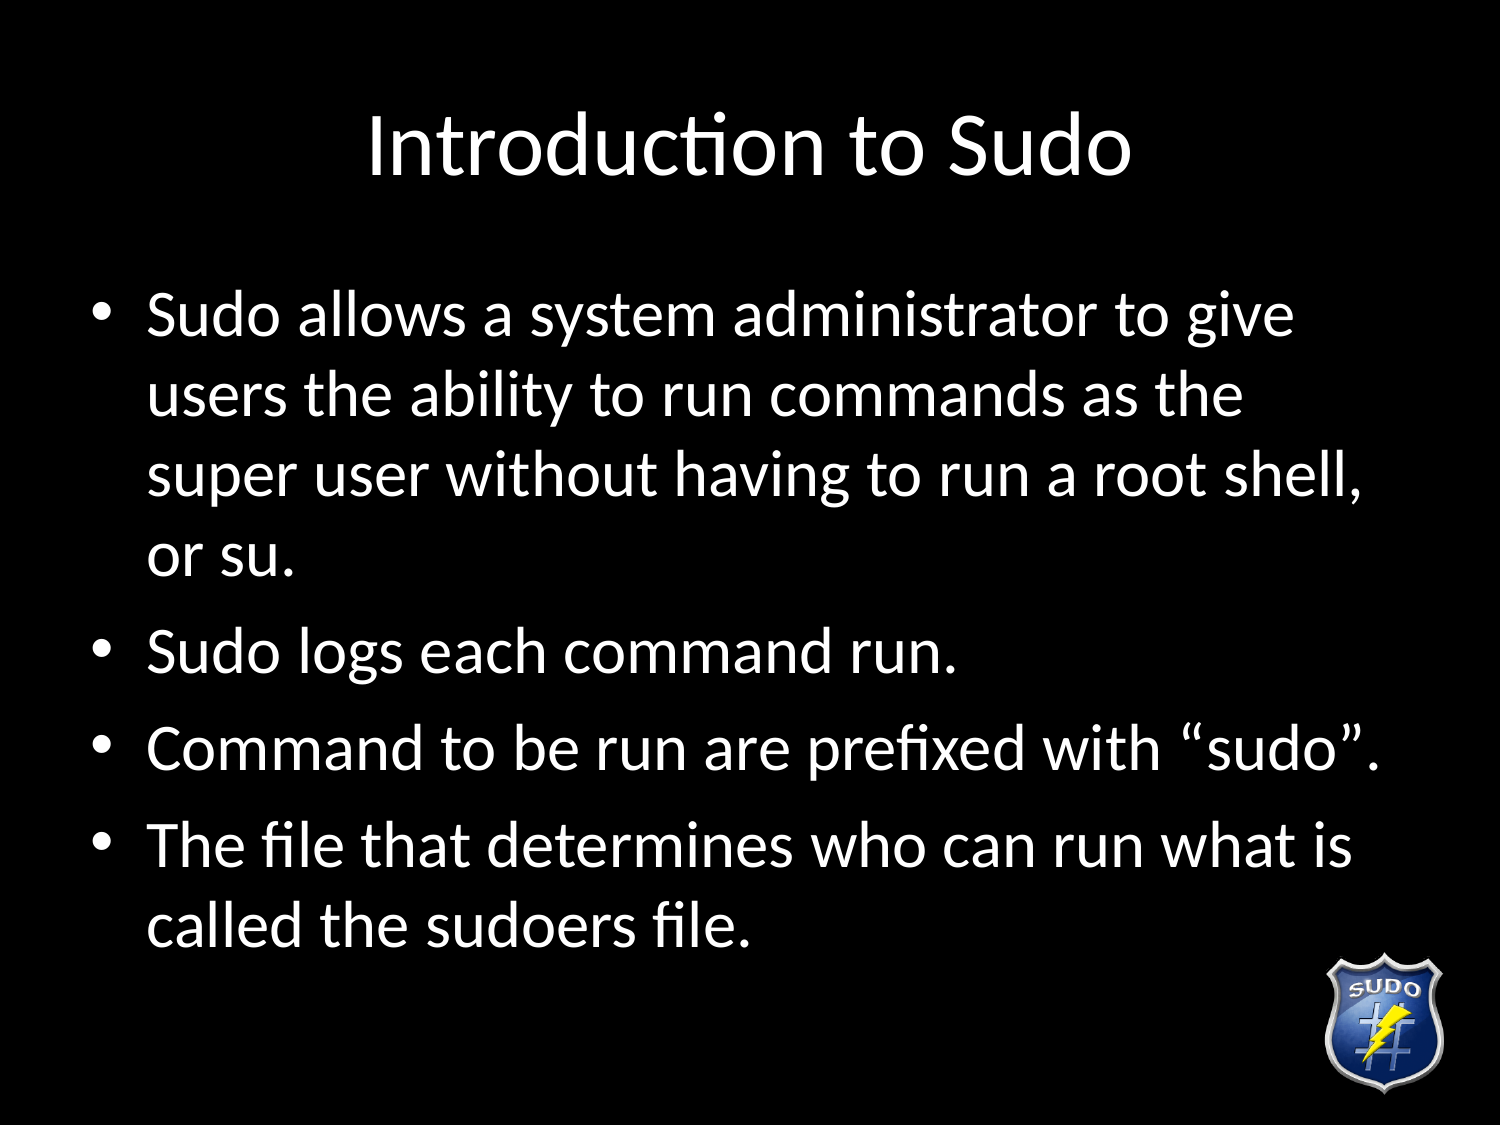

# Introduction to Sudo
Sudo allows a system administrator to give users the ability to run commands as the super user without having to run a root shell, or su.
Sudo logs each command run.
Command to be run are prefixed with “sudo”.
The file that determines who can run what is called the sudoers file.